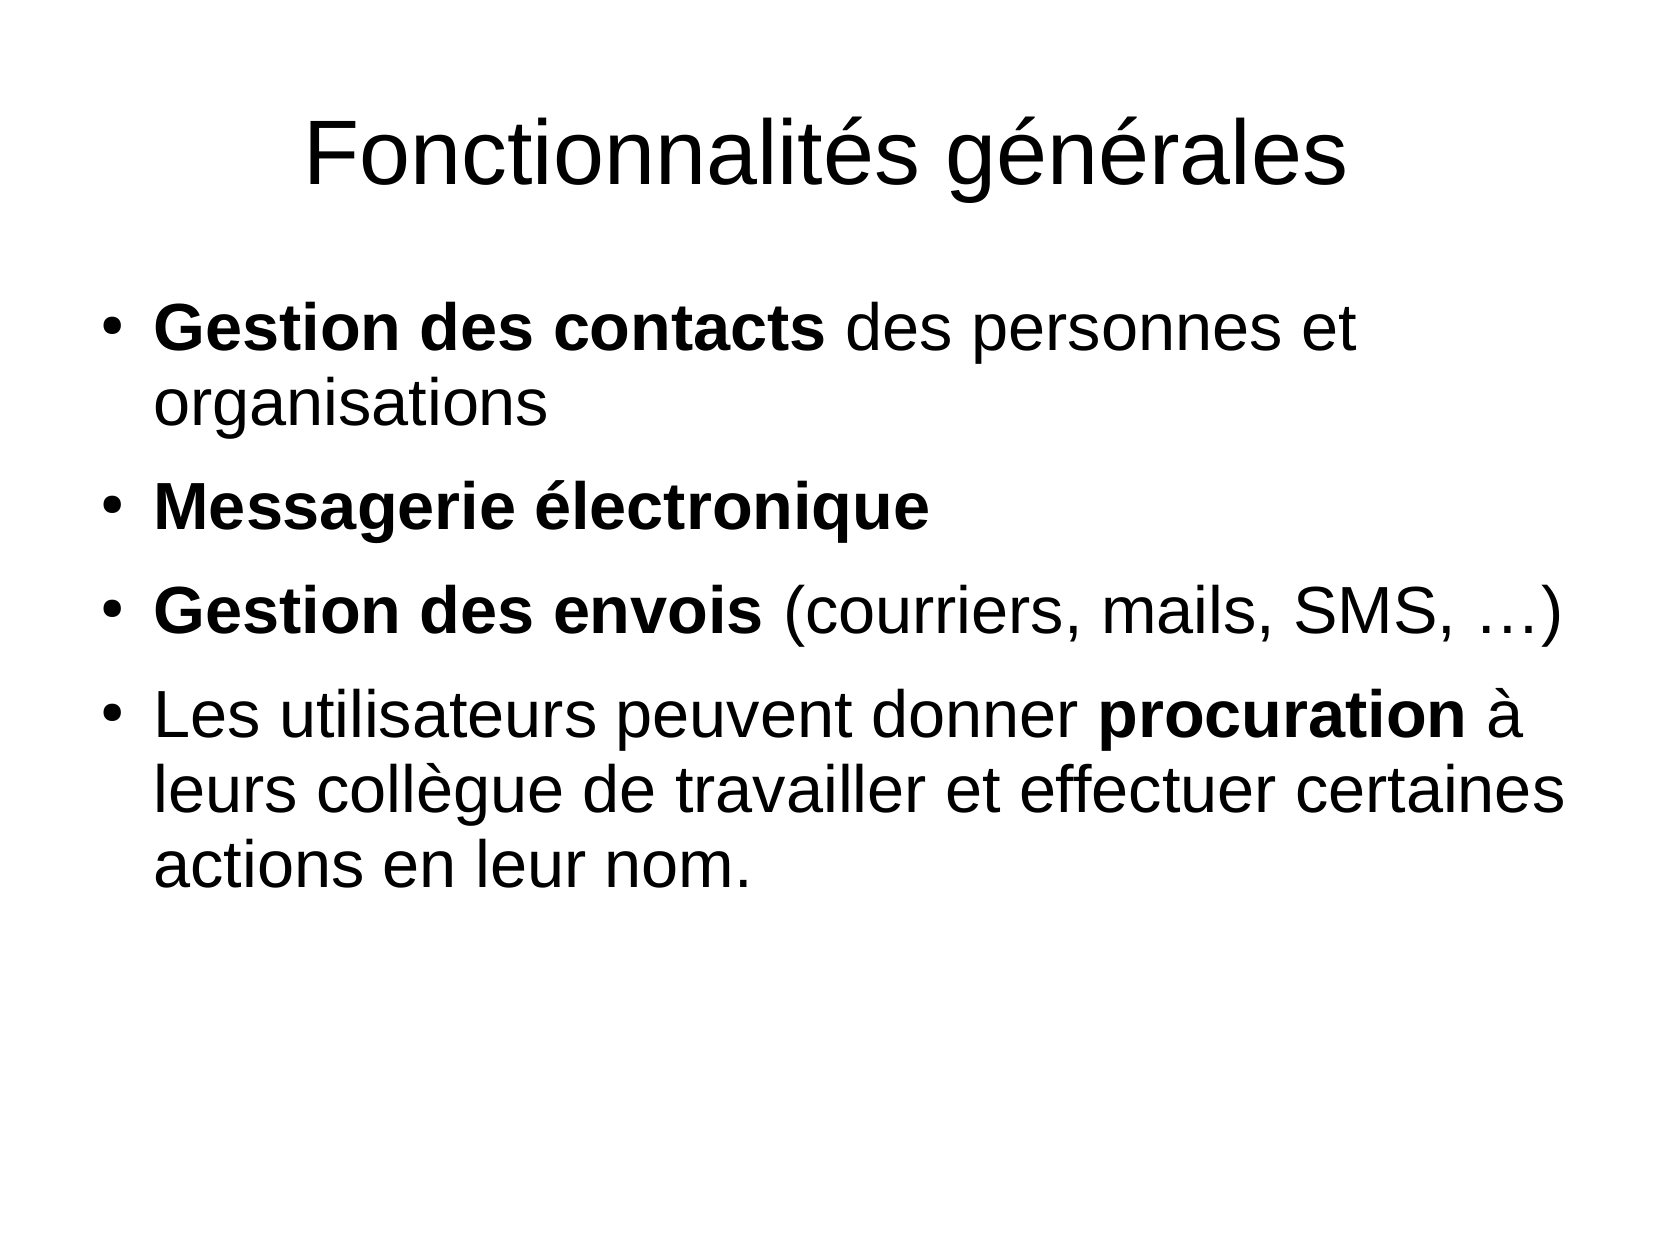

# Fonctionnalités générales
Gestion des contacts des personnes et organisations
Messagerie électronique
Gestion des envois (courriers, mails, SMS, …)
Les utilisateurs peuvent donner procuration à leurs collègue de travailler et effectuer certaines actions en leur nom.